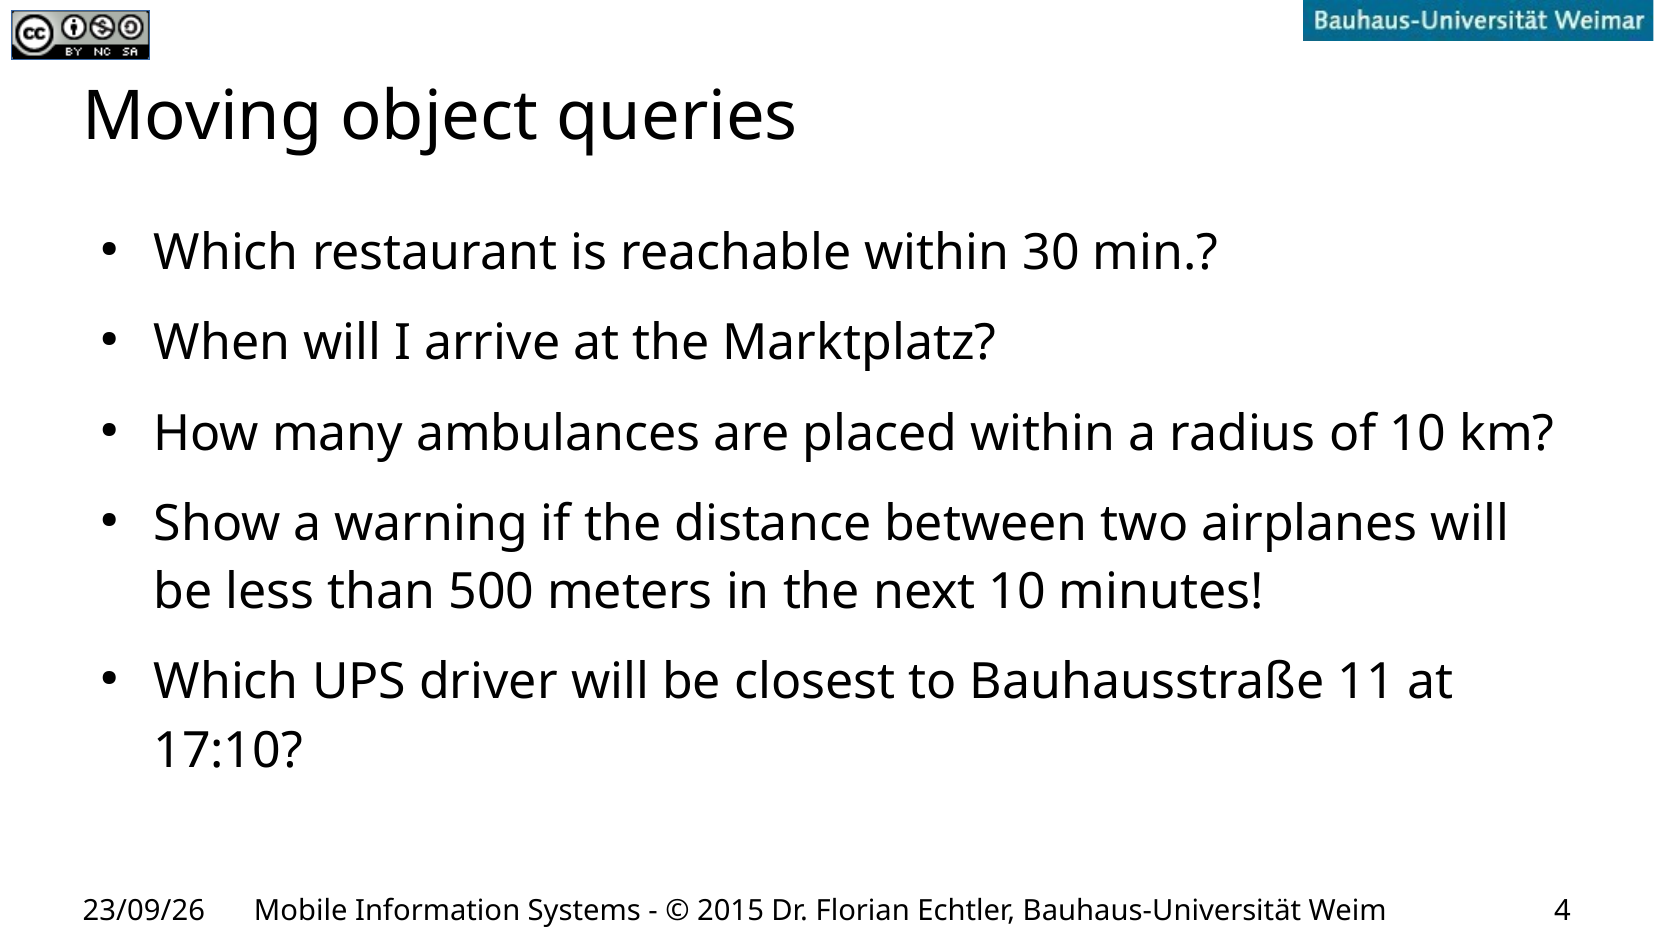

# Moving object queries
Which restaurant is reachable within 30 min.?
When will I arrive at the Marktplatz?
How many ambulances are placed within a radius of 10 km?
Show a warning if the distance between two airplanes will be less than 500 meters in the next 10 minutes!
Which UPS driver will be closest to Bauhausstraße 11 at 17:10?
Mobile Information Systems - © 2015 Dr. Florian Echtler, Bauhaus-Universität Weimar
4